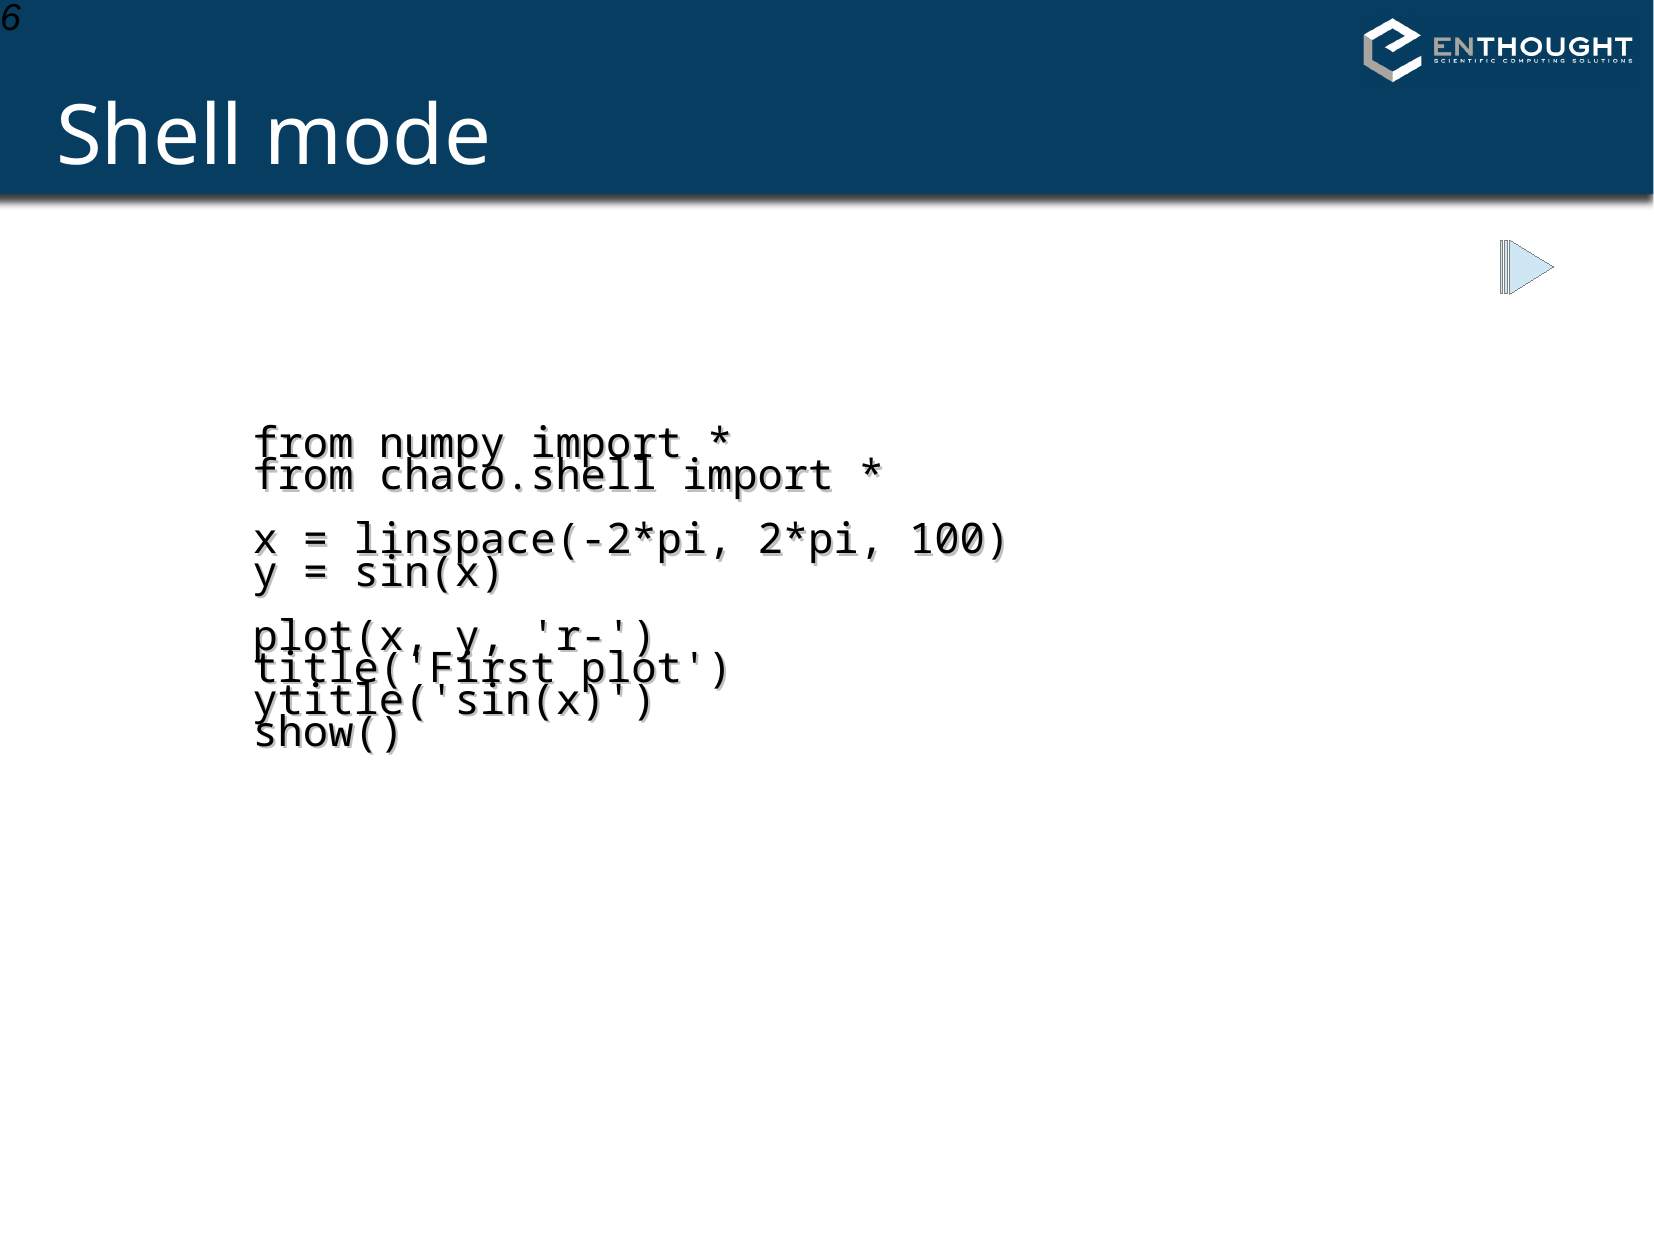

# Shell mode
from numpy import *
from chaco.shell import *
x = linspace(-2*pi, 2*pi, 100)
y = sin(x)
plot(x, y, 'r-')
title('First plot')
ytitle('sin(x)')
show()